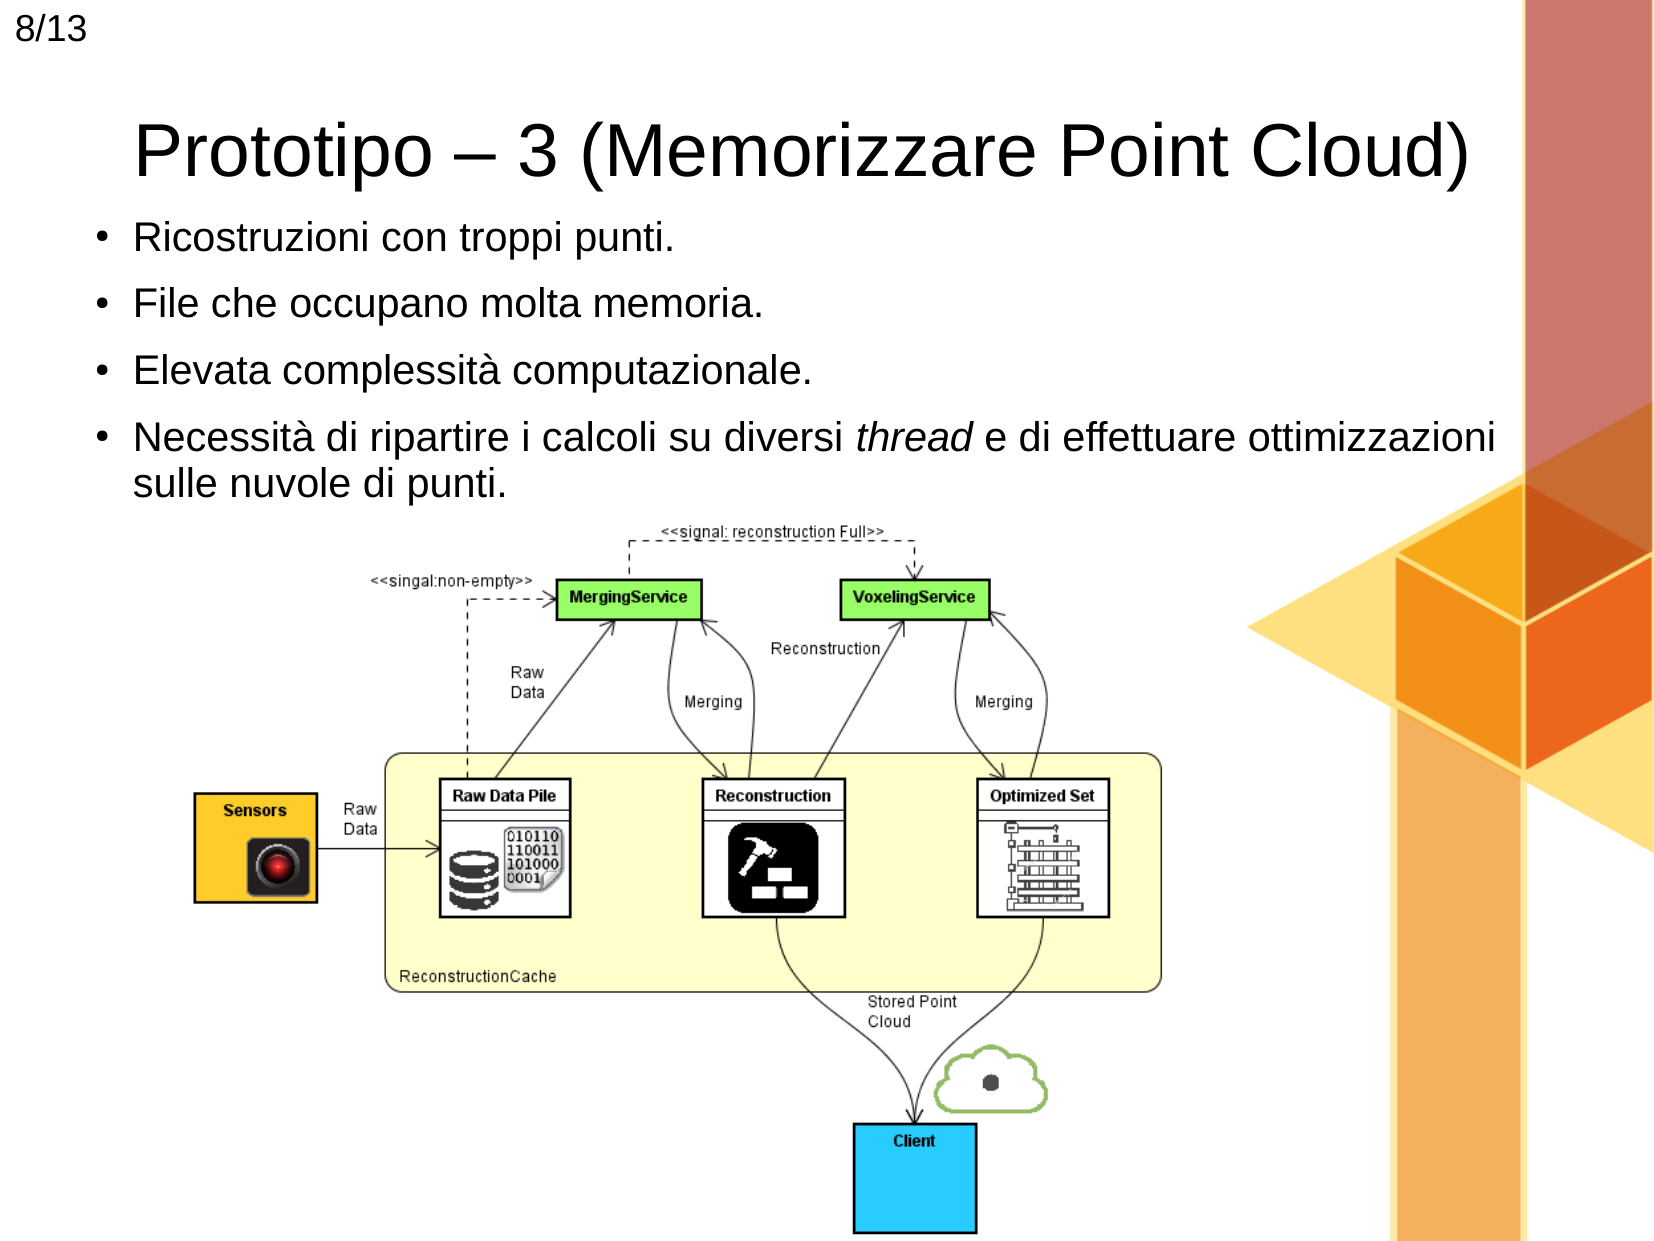

8/13
# Prototipo – 3 (Memorizzare Point Cloud)
Ricostruzioni con troppi punti.
File che occupano molta memoria.
Elevata complessità computazionale.
Necessità di ripartire i calcoli su diversi thread e di effettuare ottimizzazioni sulle nuvole di punti.